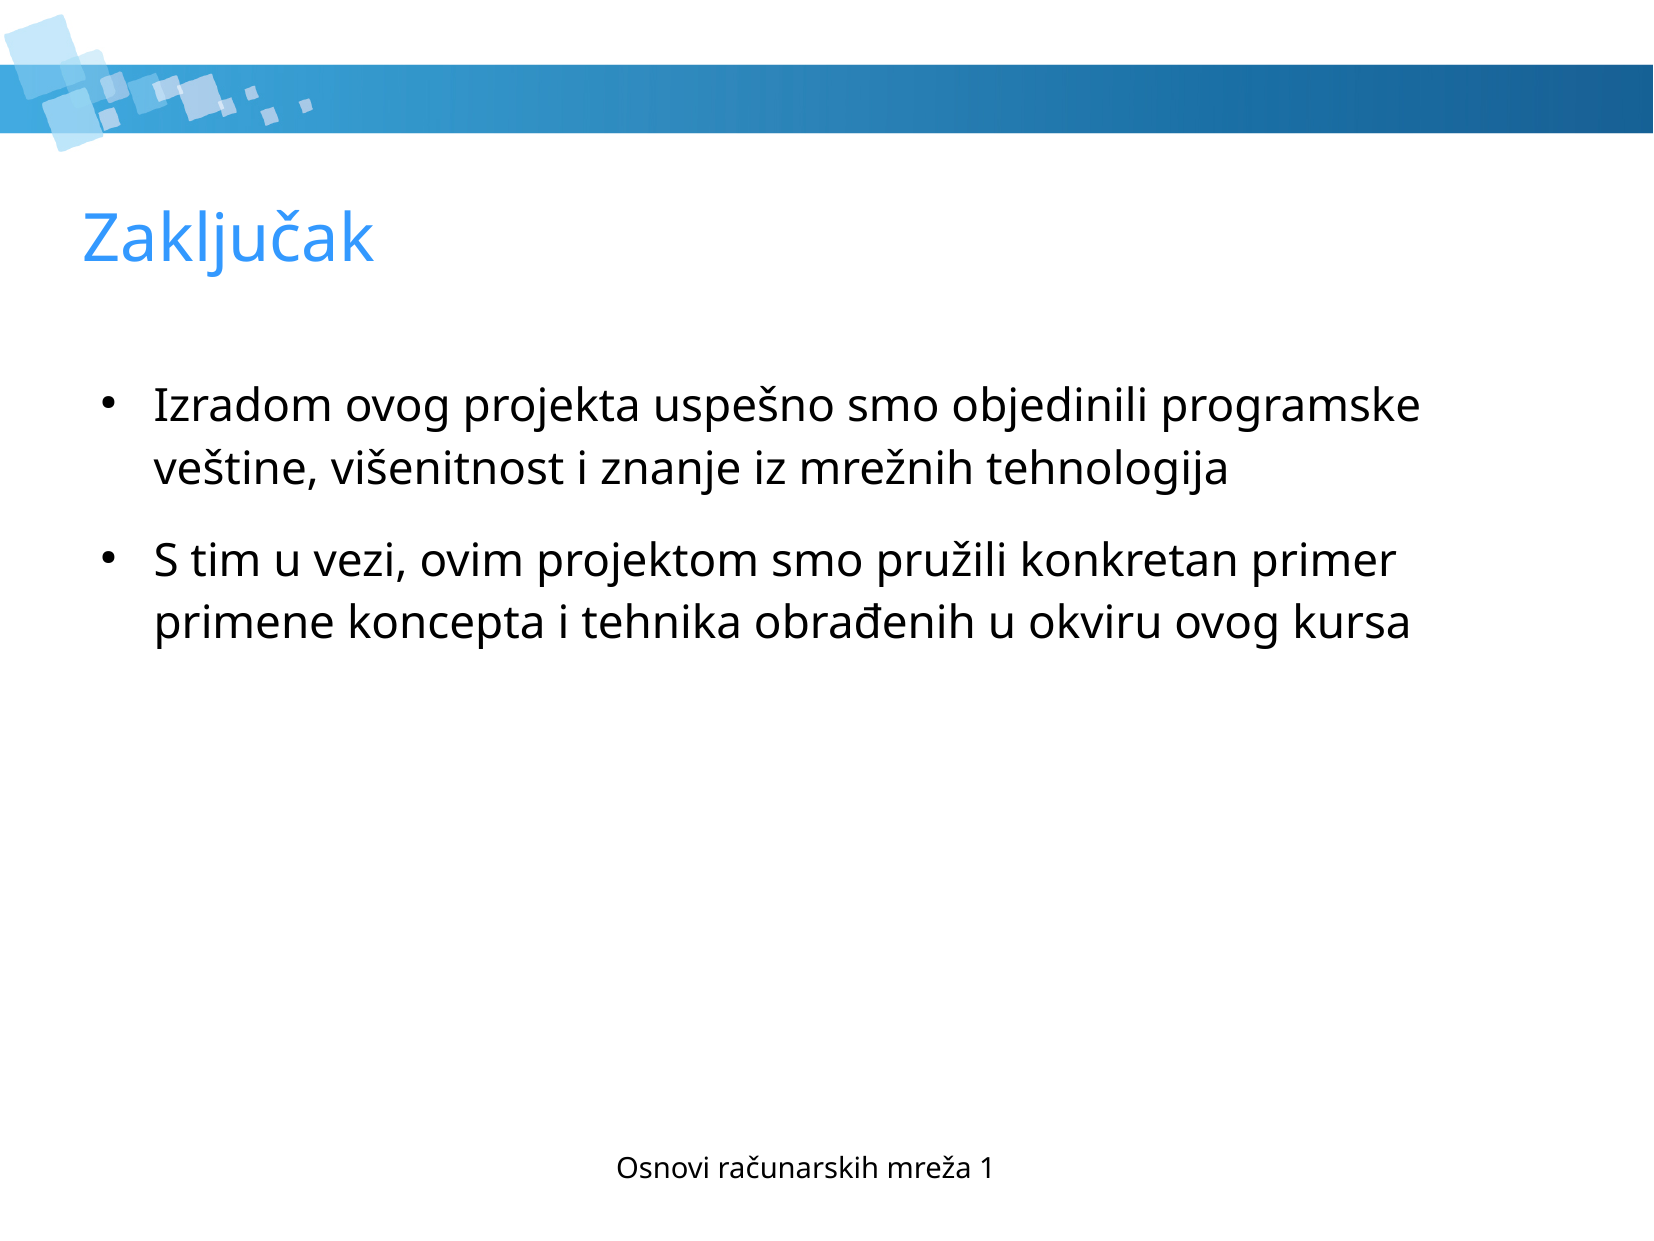

# Zaključak
Izradom ovog projekta uspešno smo objedinili programske veštine, višenitnost i znanje iz mrežnih tehnologija
S tim u vezi, ovim projektom smo pružili konkretan primer primene koncepta i tehnika obrađenih u okviru ovog kursa
Osnovi računarskih mreža 1